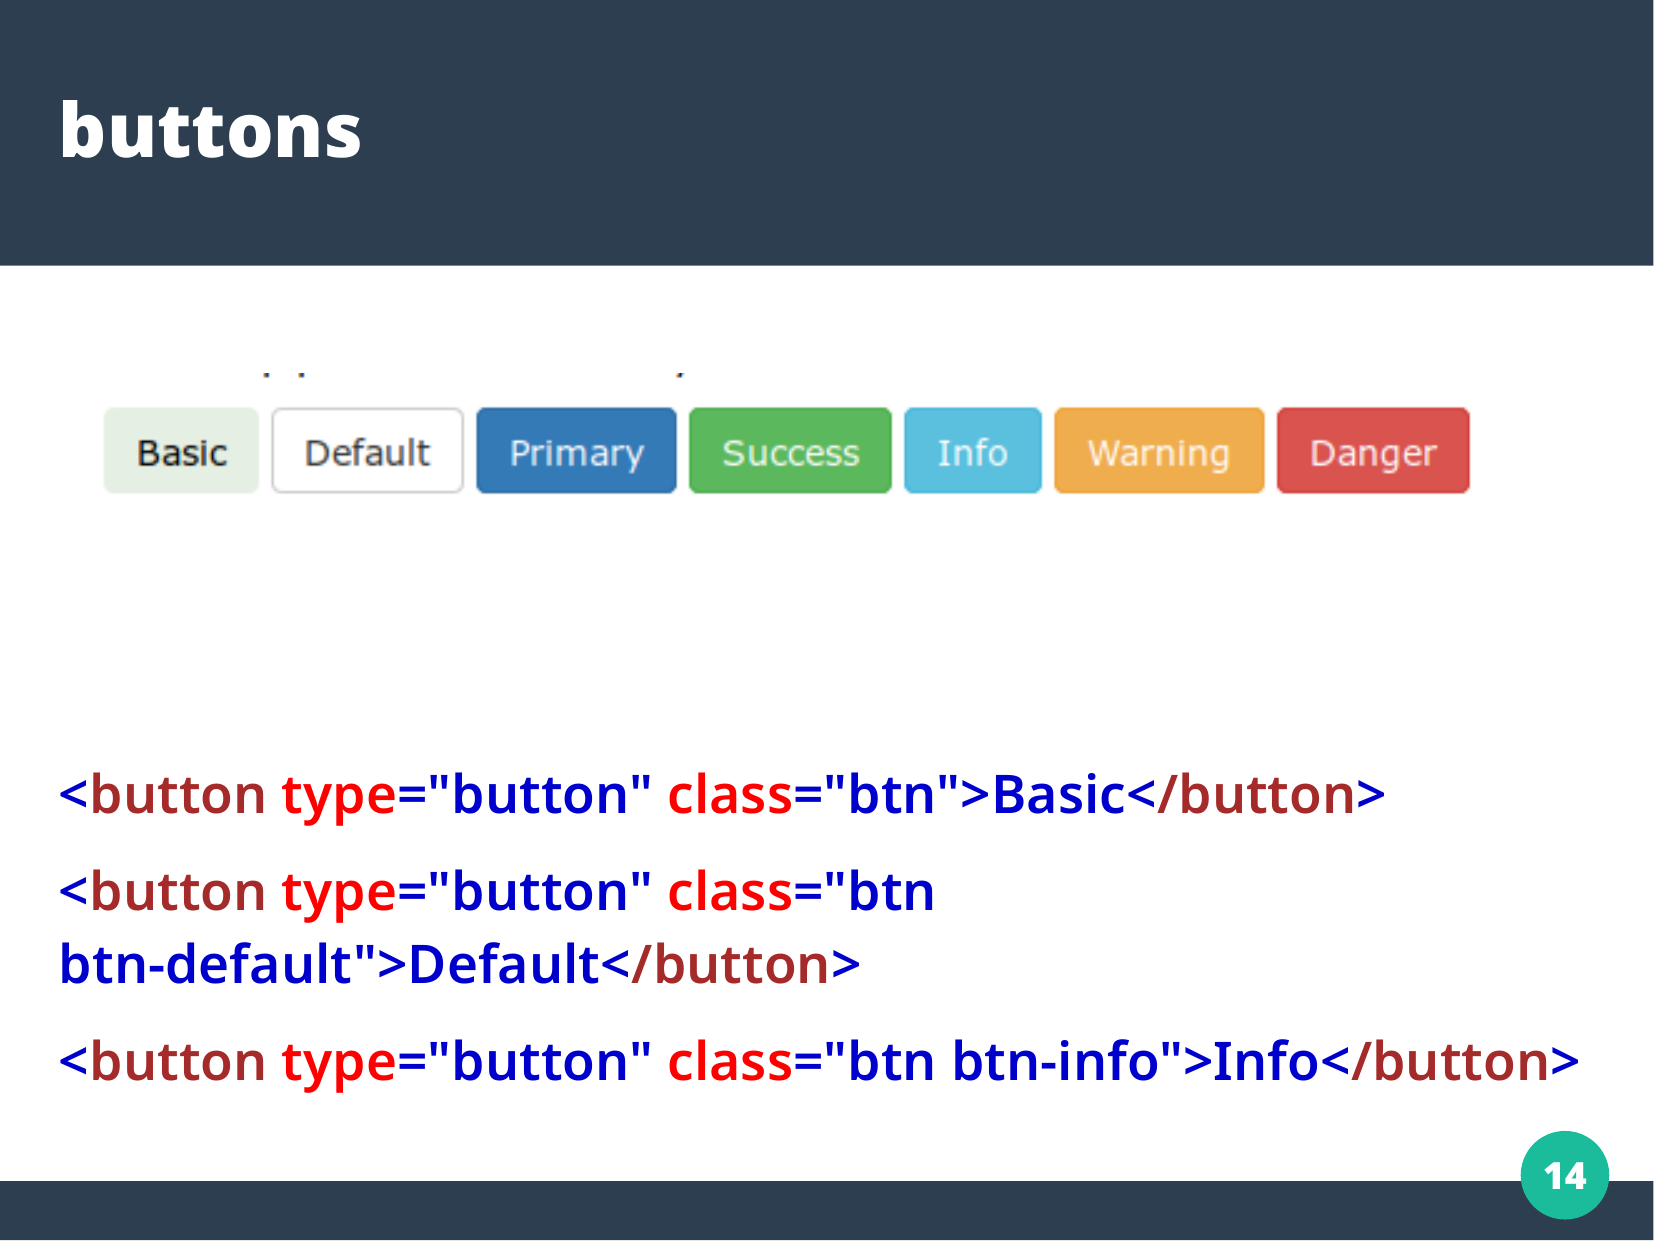

# buttons
<button type="button" class="btn">Basic</button>
<button type="button" class="btn btn-default">Default</button>
<button type="button" class="btn btn-info">Info</button>
14